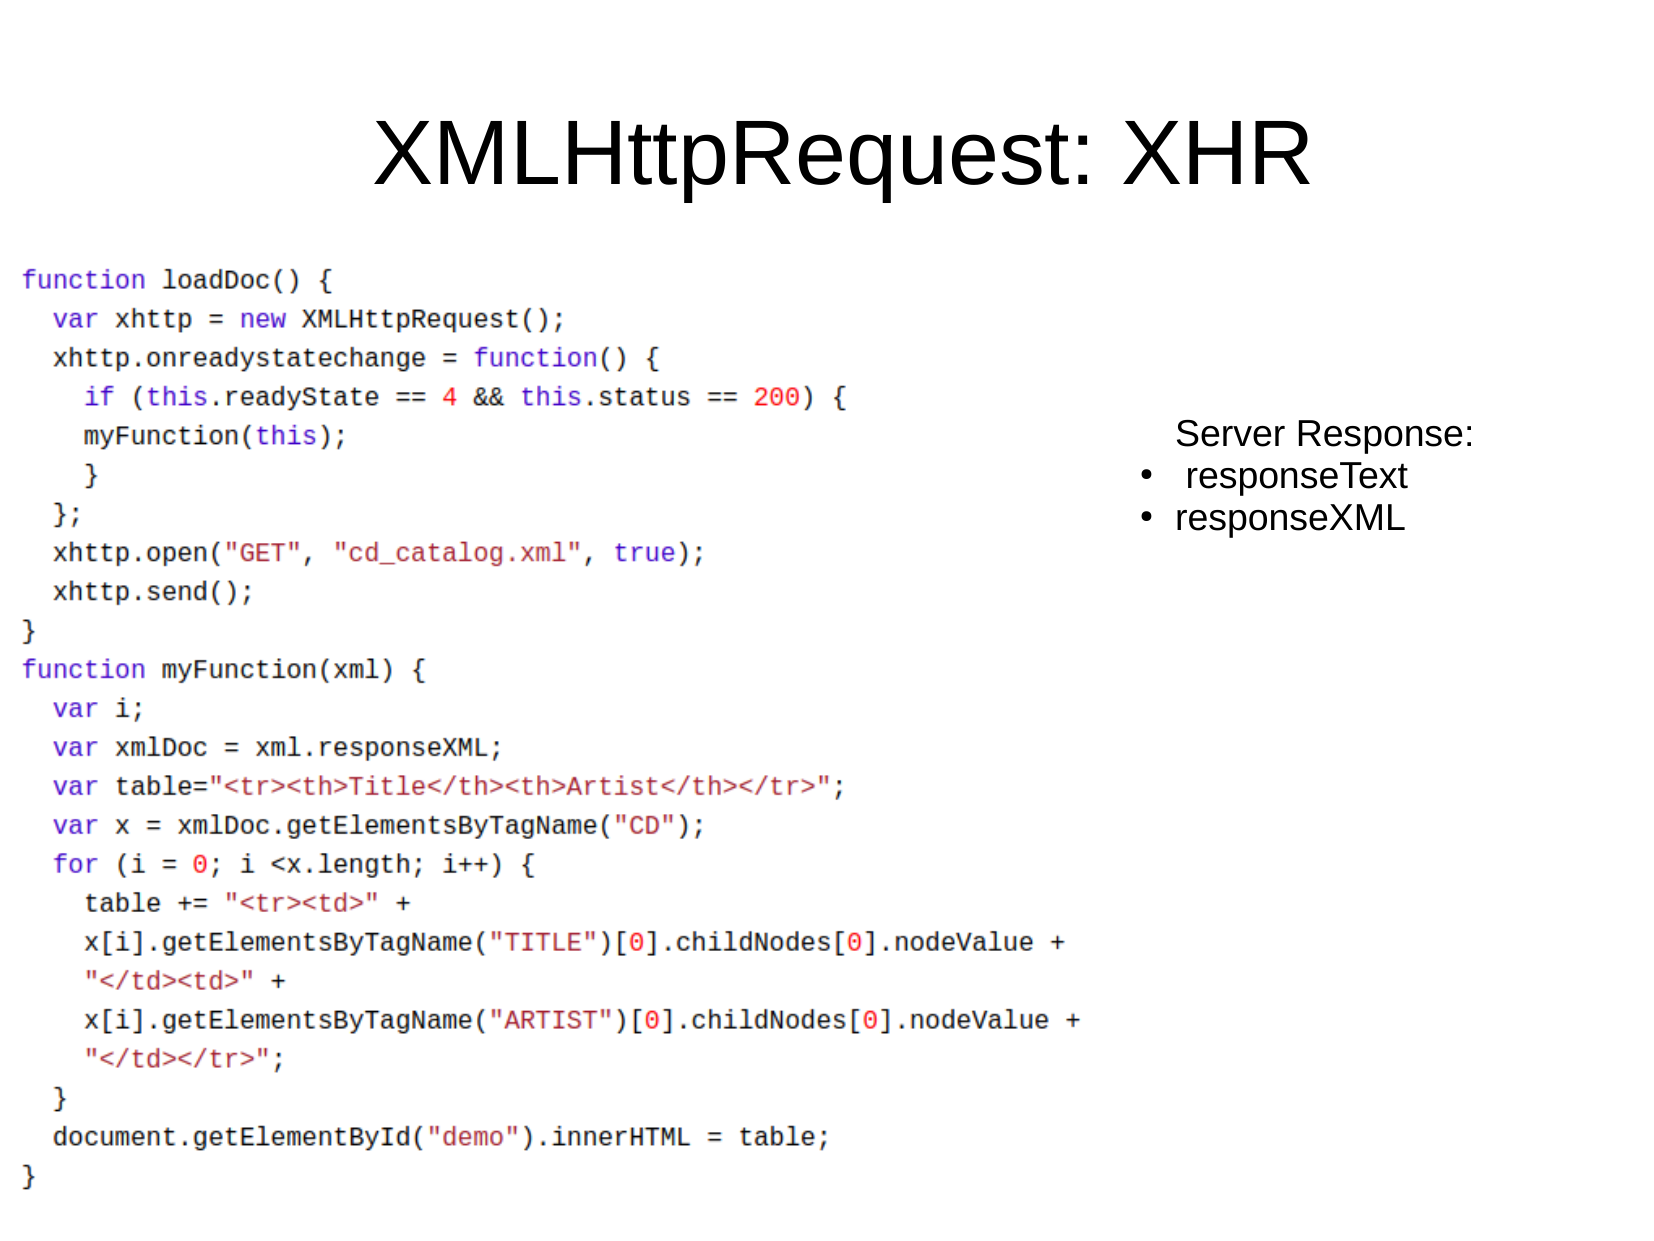

XMLHttpRequest: XHR
#
Server Response:
 responseText
responseXML